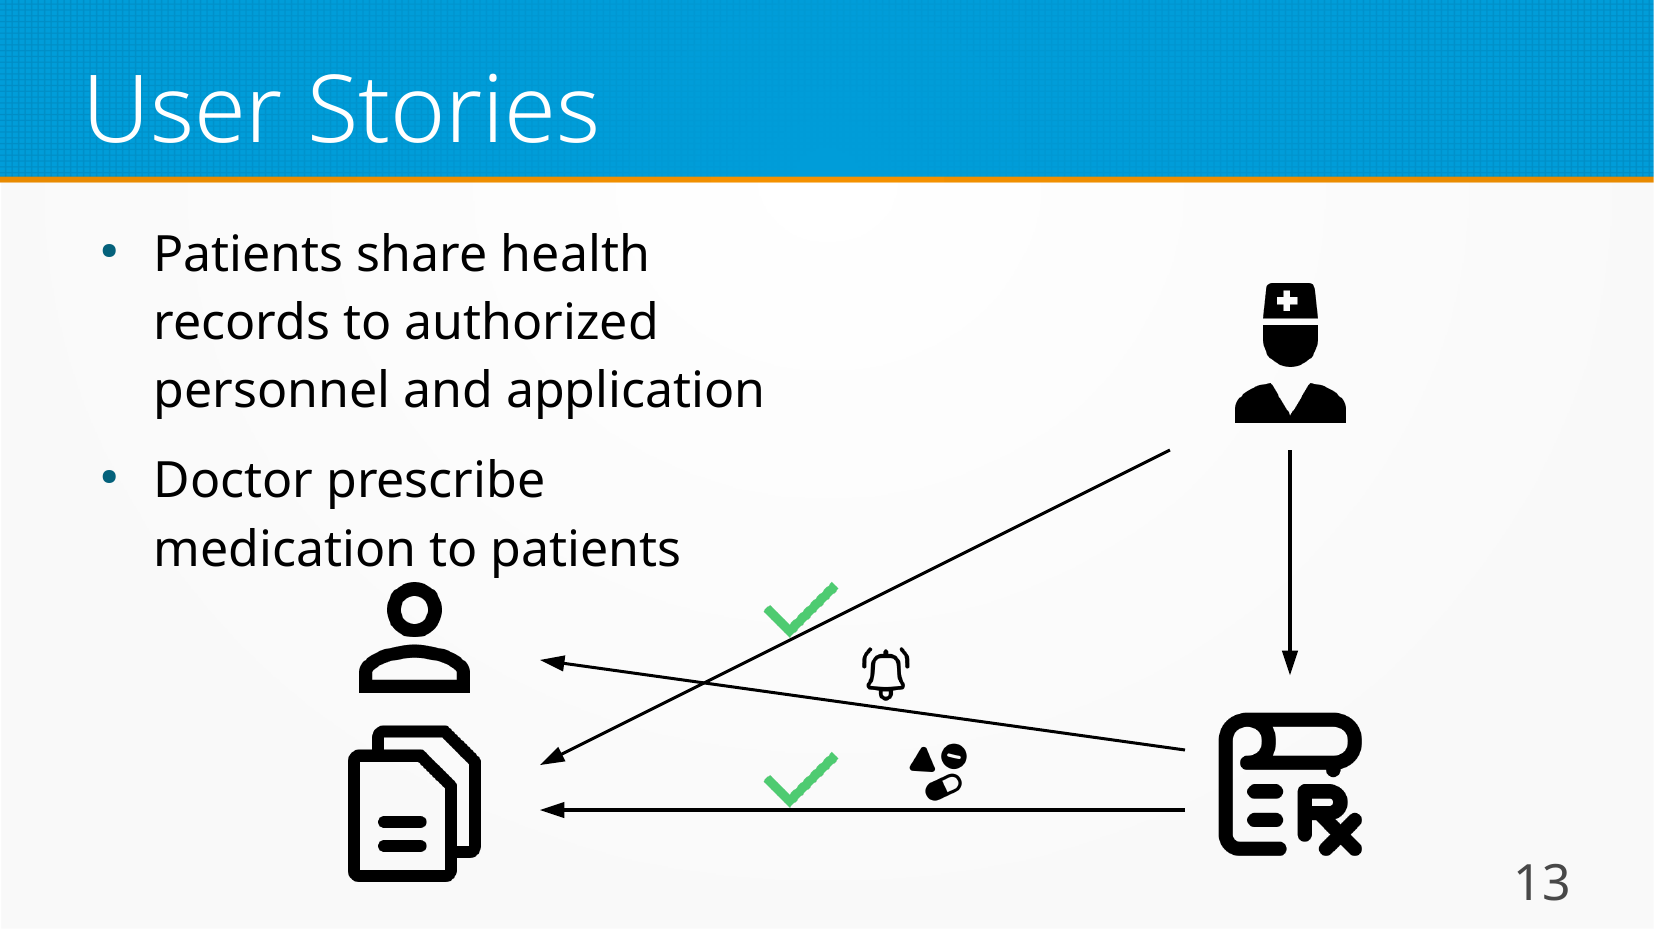

# User Stories
Patients share health records to authorized personnel and application
Doctor prescribe medication to patients
13